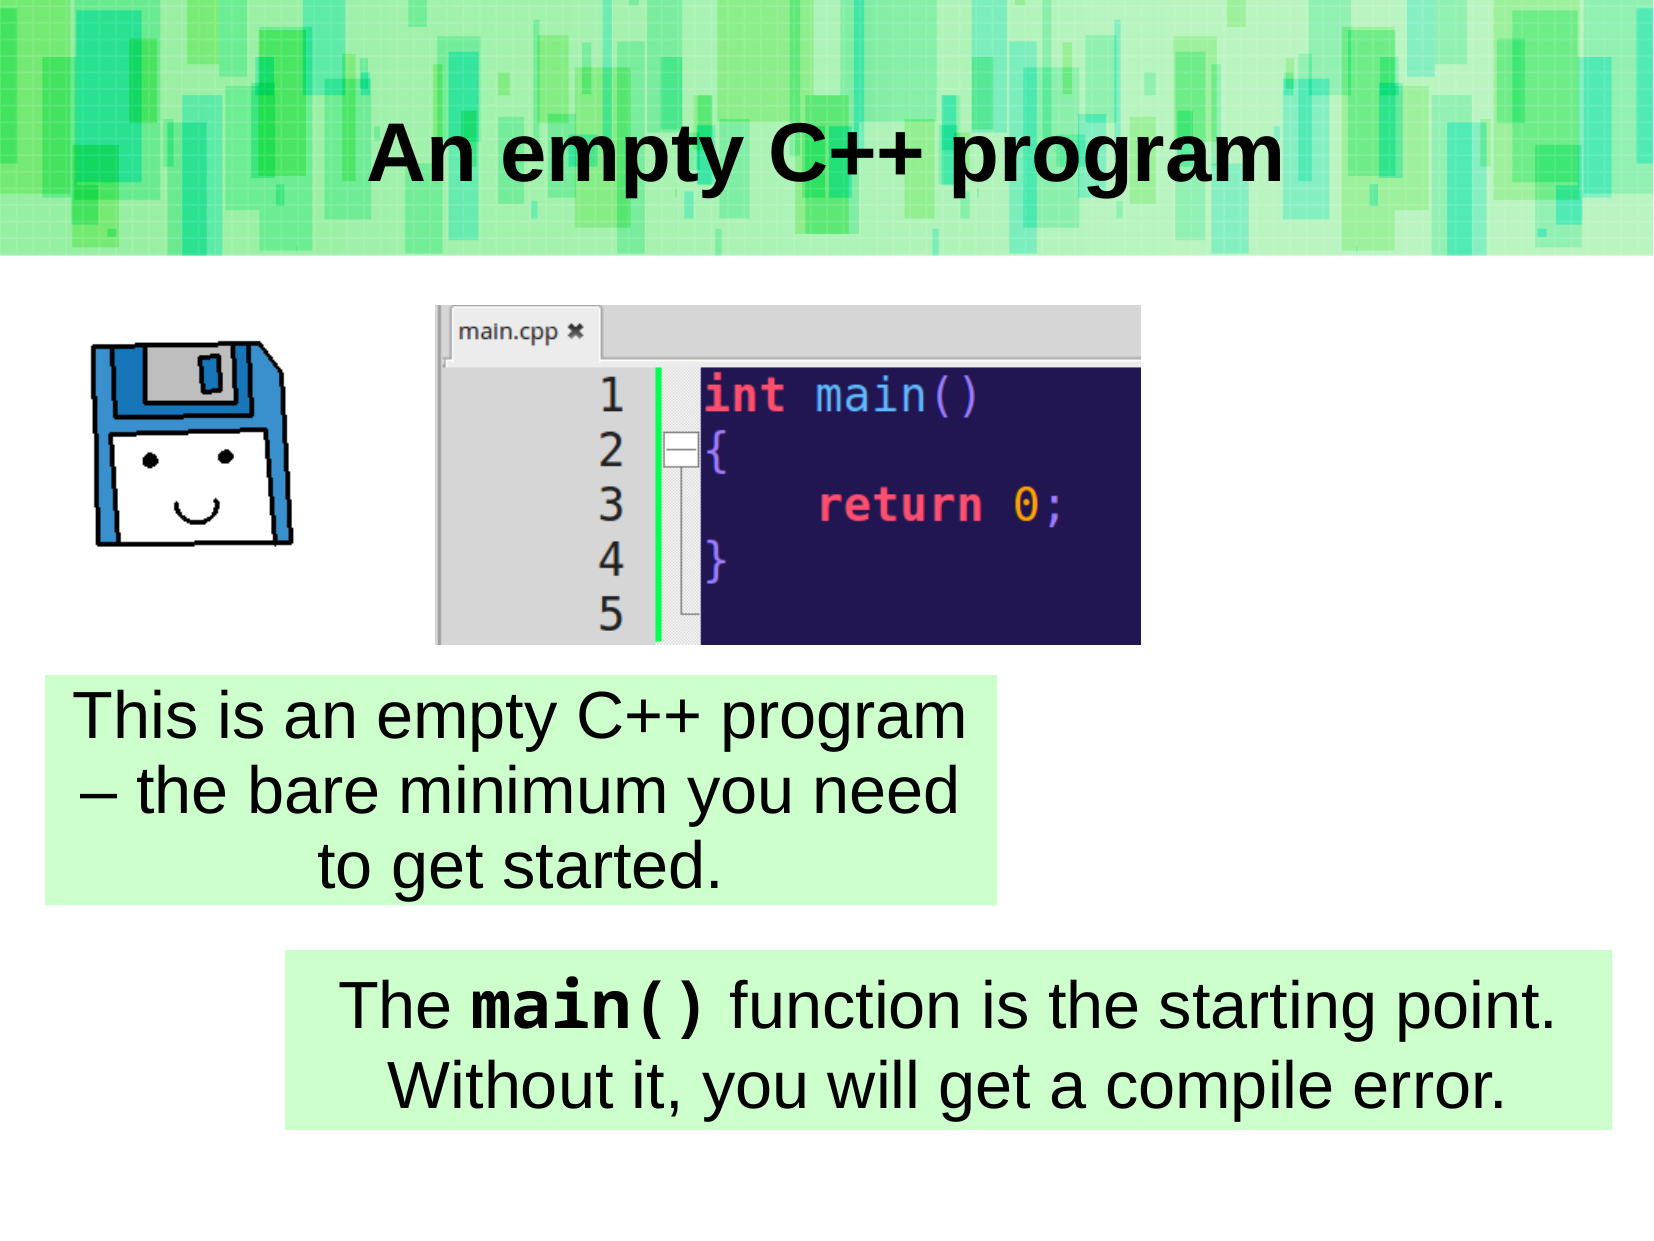

# An empty C++ program
This is an empty C++ program – the bare minimum you need to get started.
The main() function is the starting point. Without it, you will get a compile error.